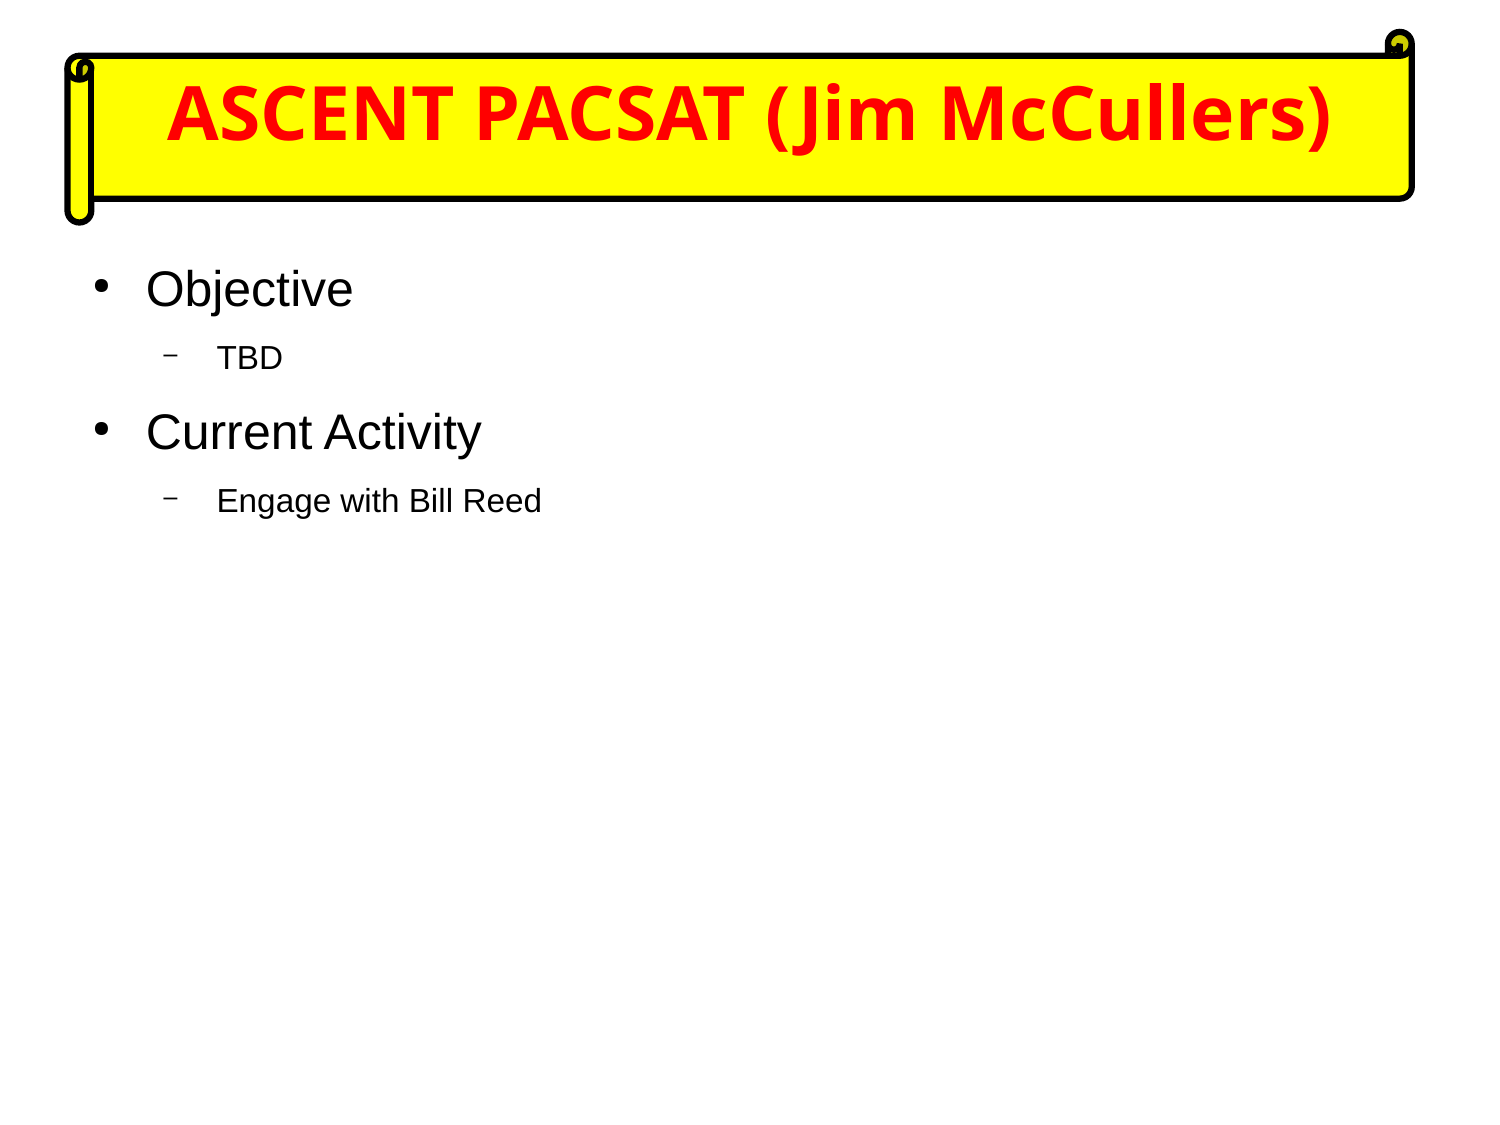

ASCENT PACSAT (Jim McCullers)
# Objective
TBD
Current Activity
Engage with Bill Reed